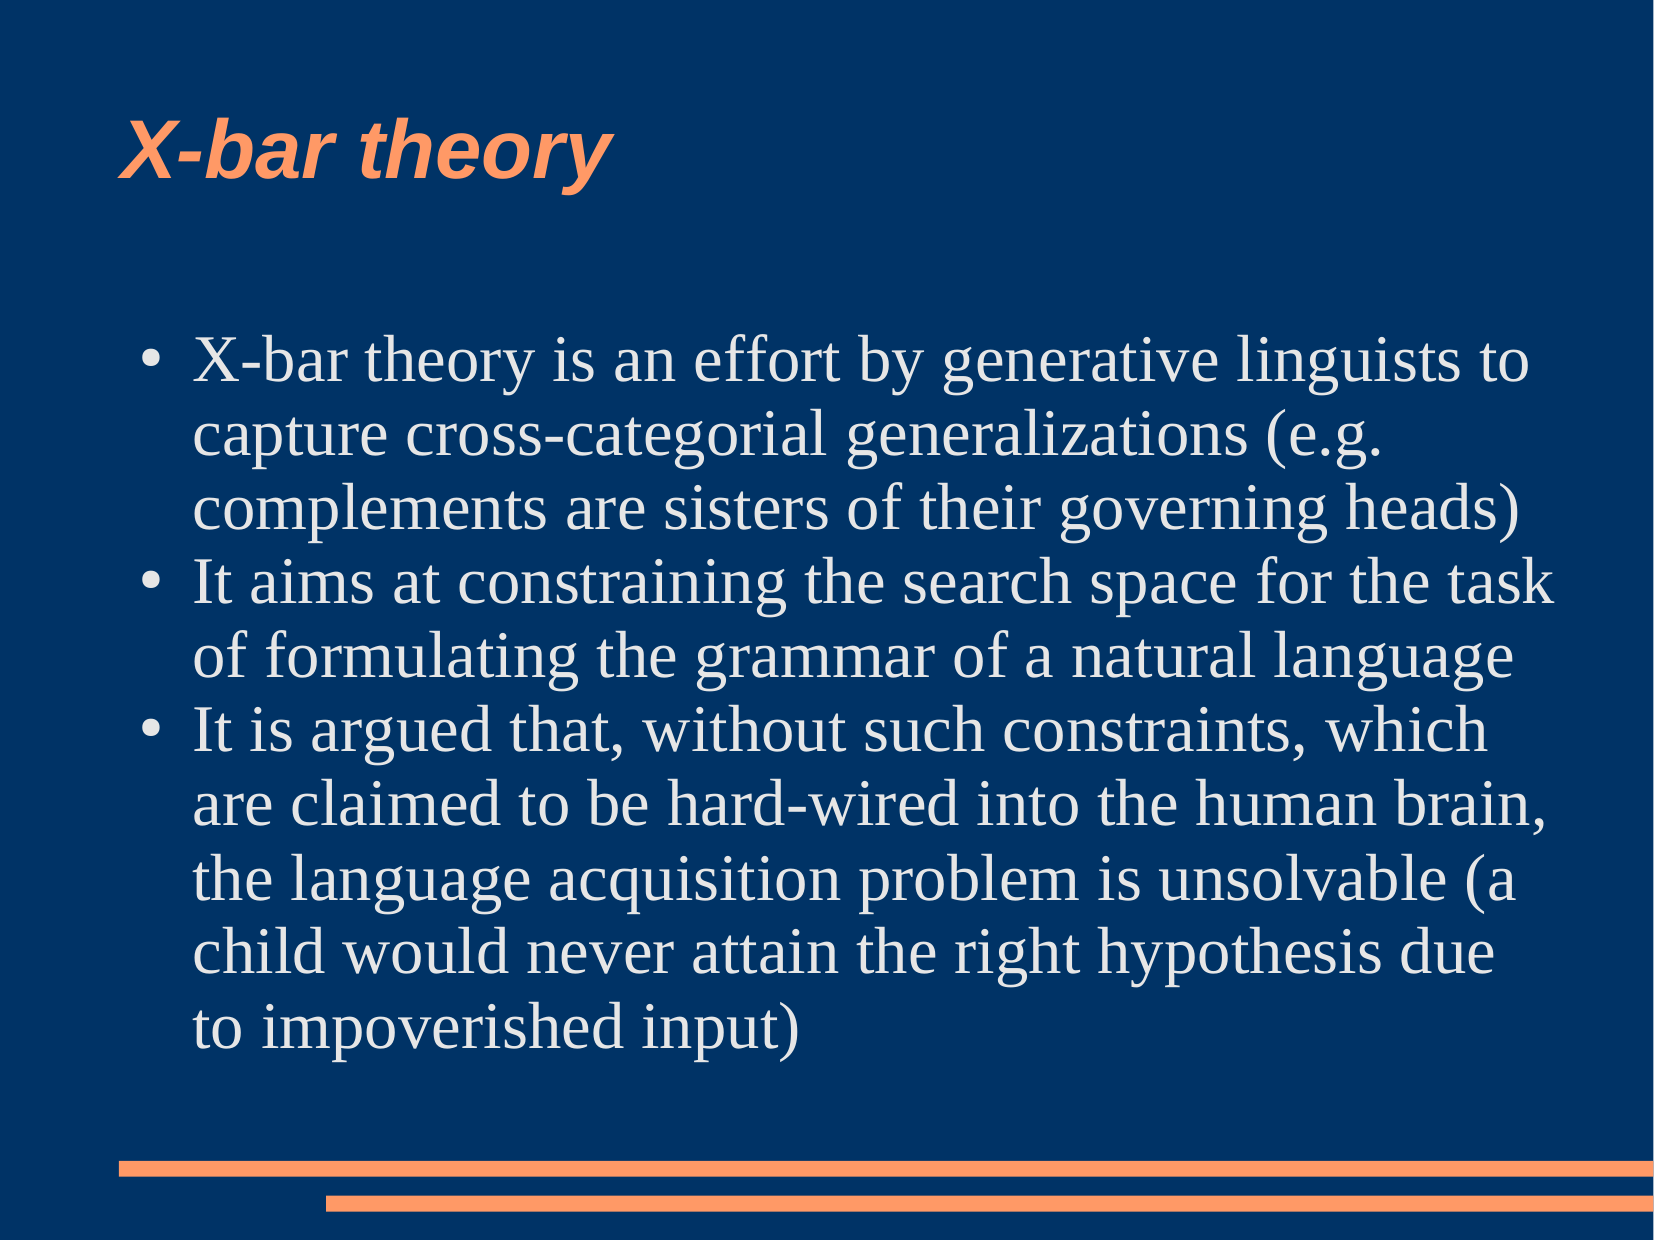

# X-bar theory
X-bar theory is an effort by generative linguists to capture cross-categorial generalizations (e.g. complements are sisters of their governing heads)
It aims at constraining the search space for the task of formulating the grammar of a natural language
It is argued that, without such constraints, which are claimed to be hard-wired into the human brain, the language acquisition problem is unsolvable (a child would never attain the right hypothesis due to impoverished input)